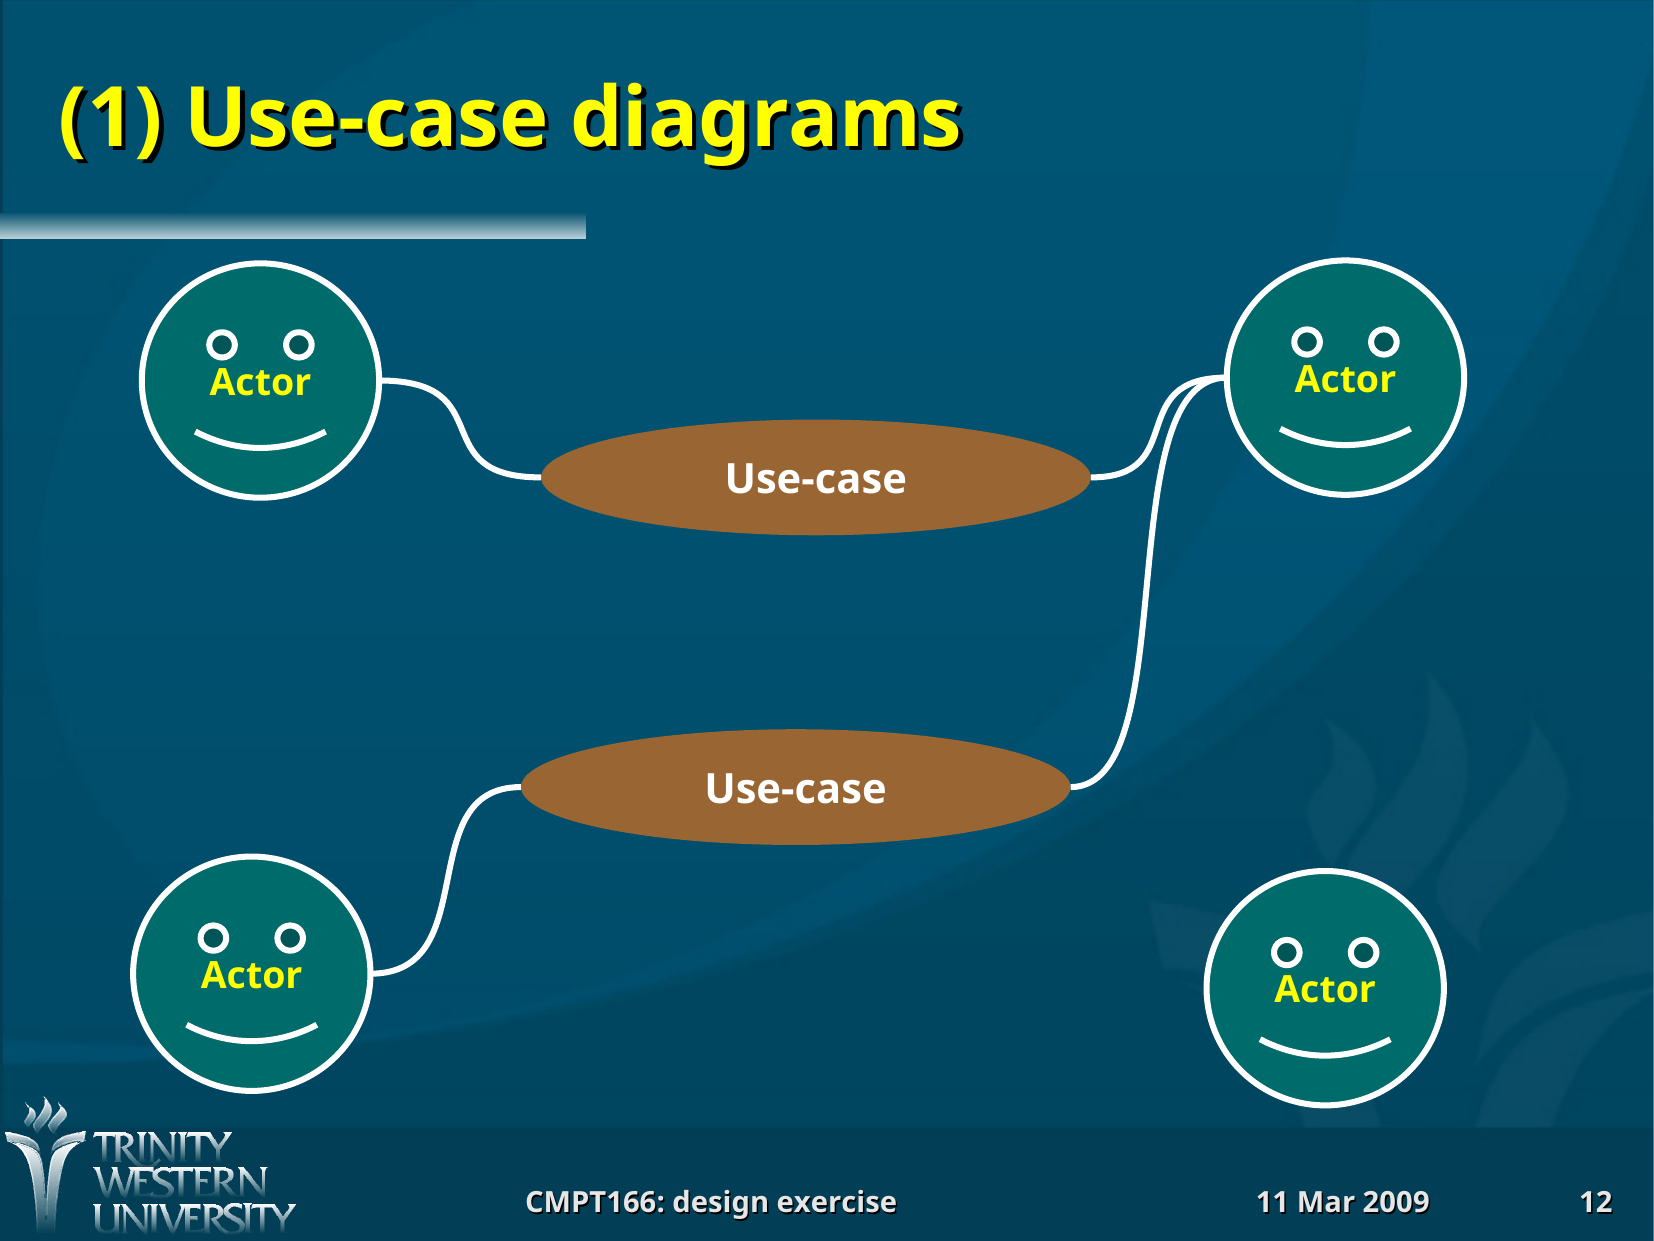

# (1) Use-case diagrams
Actor
Actor
Use-case
Use-case
Actor
Actor
CMPT166: design exercise
11 Mar 2009
12